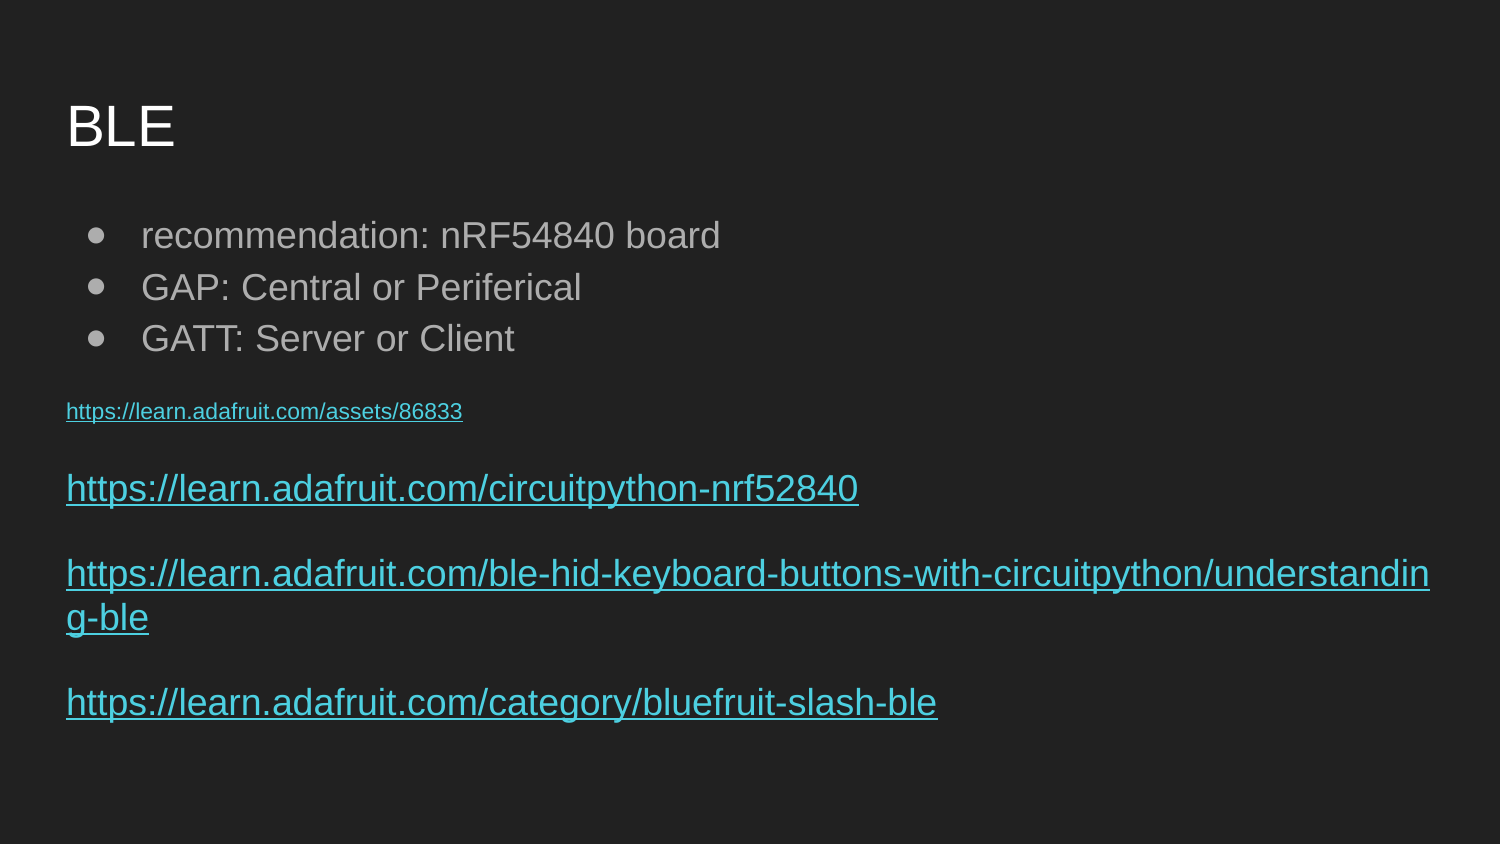

# BLE
recommendation: nRF54840 board
GAP: Central or Periferical
GATT: Server or Client
https://learn.adafruit.com/assets/86833
https://learn.adafruit.com/circuitpython-nrf52840
https://learn.adafruit.com/ble-hid-keyboard-buttons-with-circuitpython/understanding-ble
https://learn.adafruit.com/category/bluefruit-slash-ble